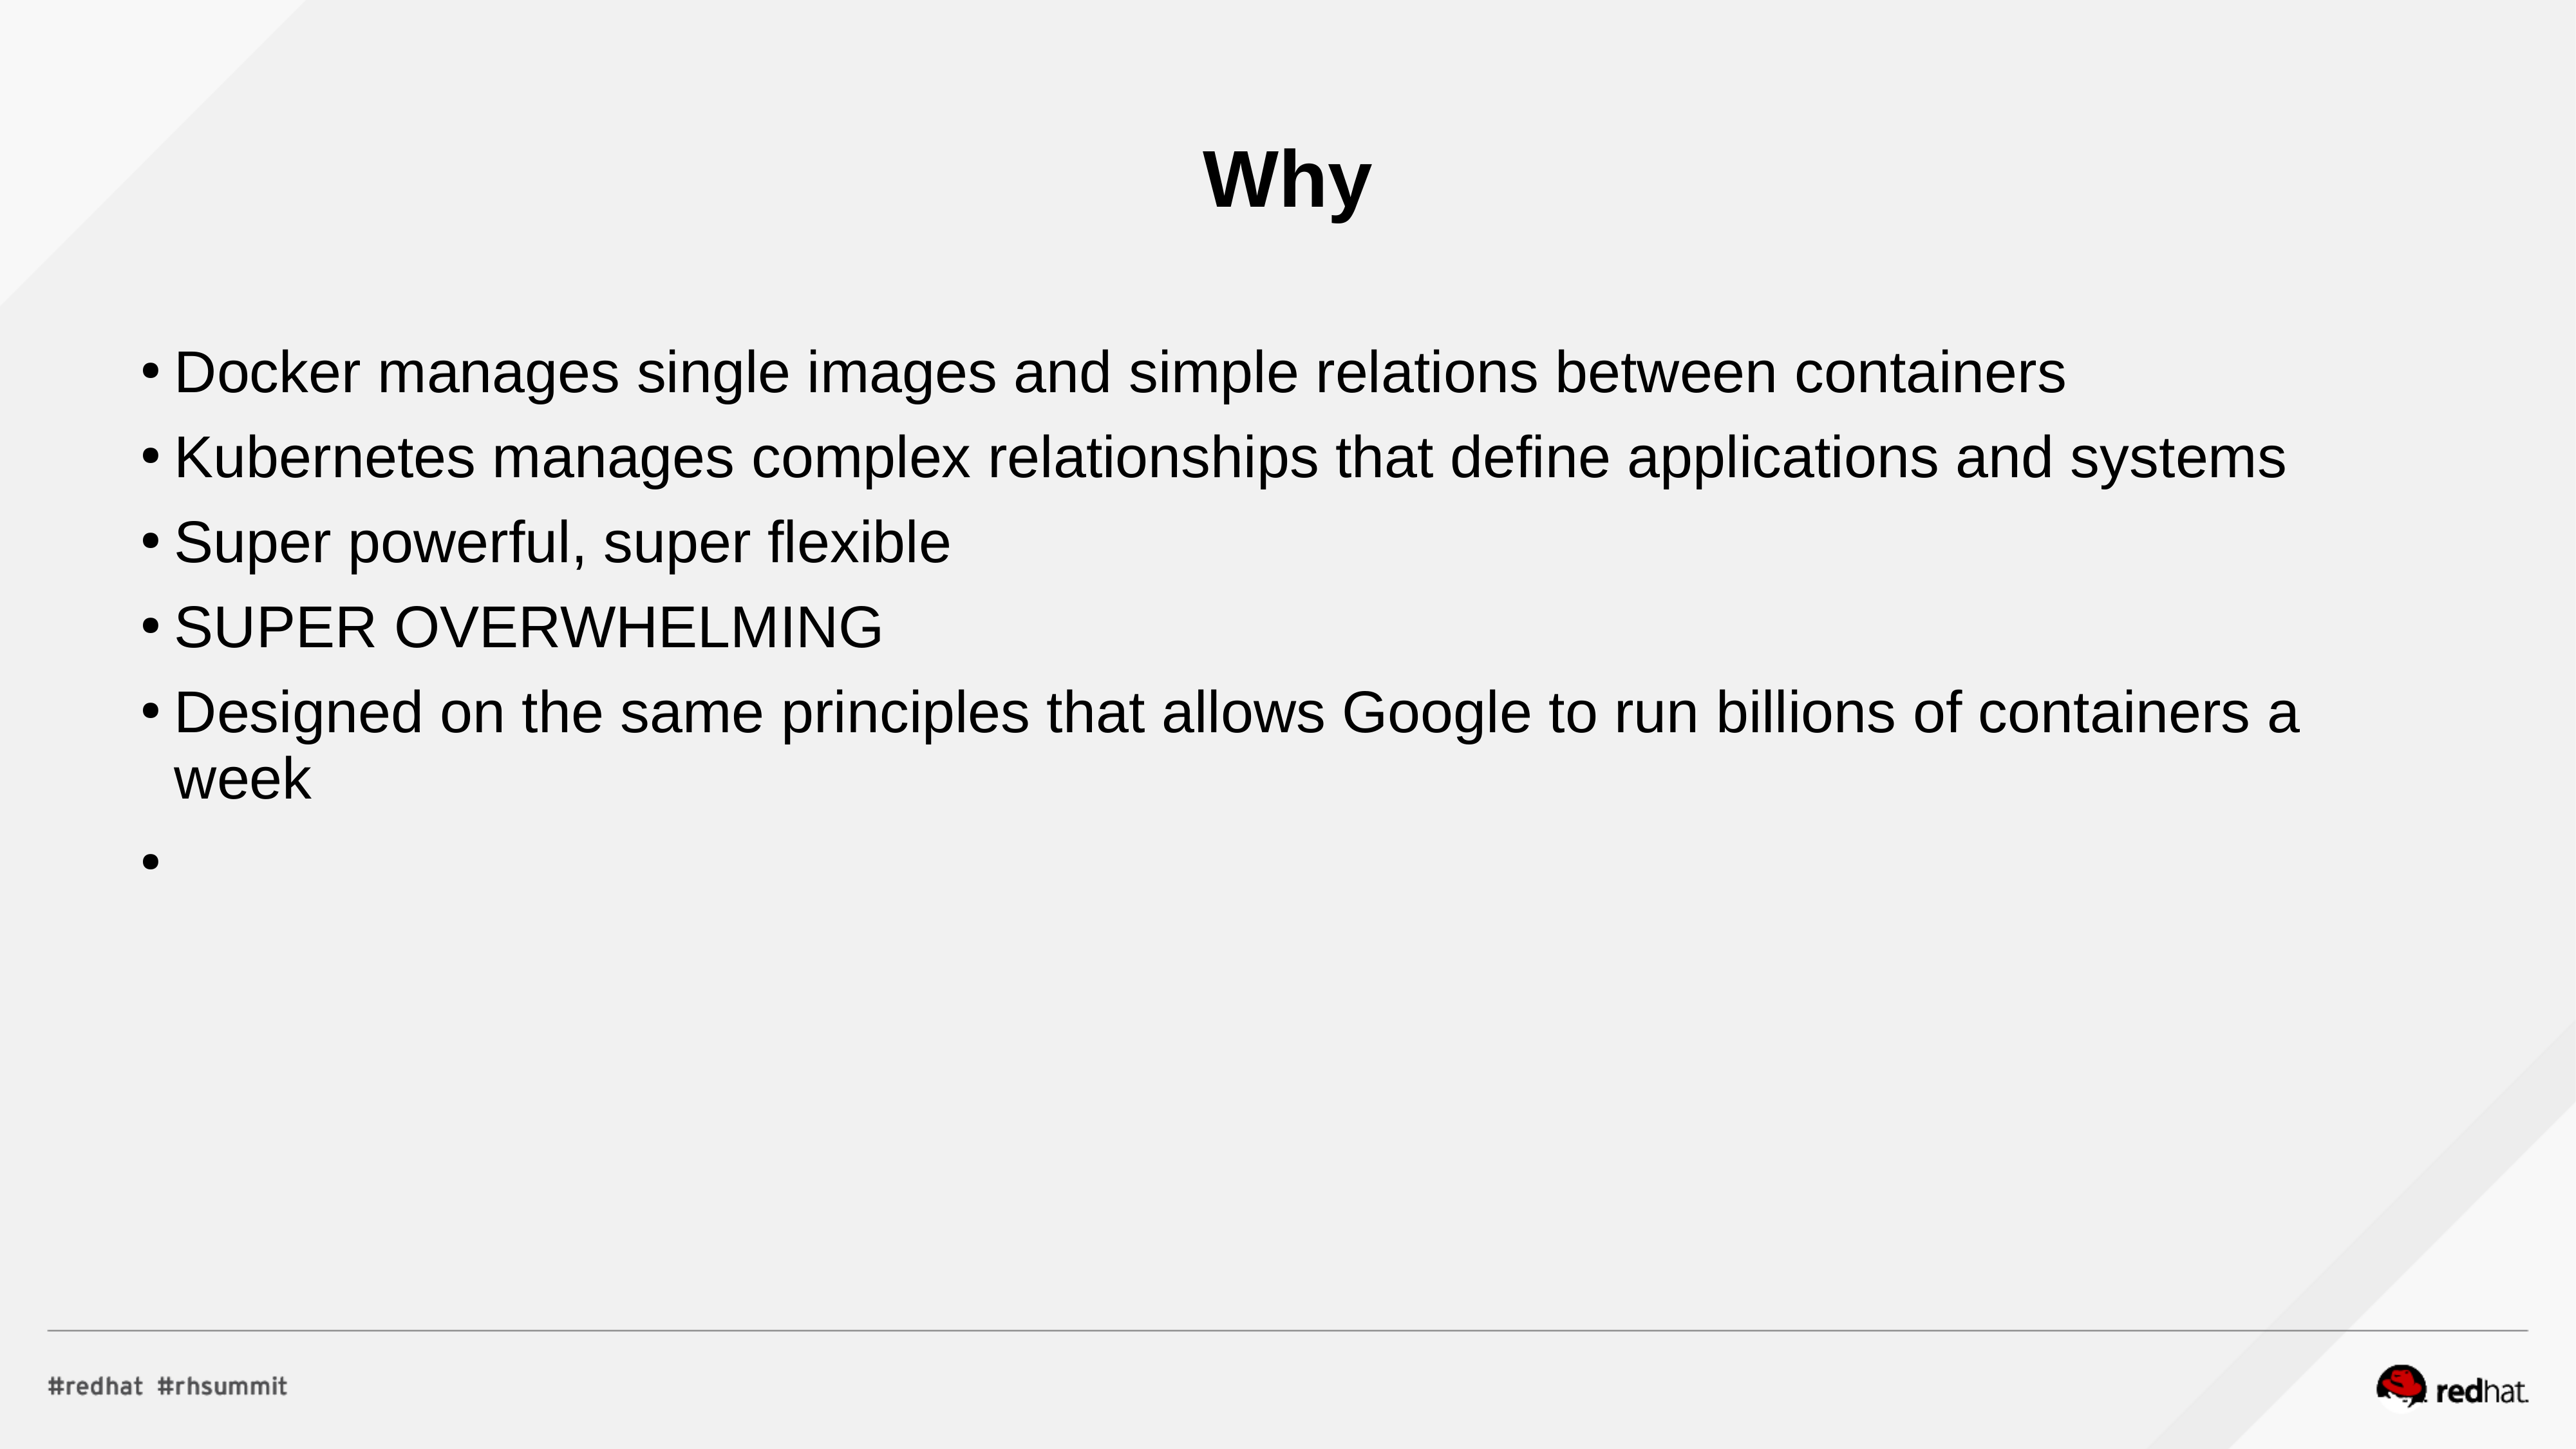

# Why
Docker manages single images and simple relations between containers
Kubernetes manages complex relationships that define applications and systems
Super powerful, super flexible
SUPER OVERWHELMING
Designed on the same principles that allows Google to run billions of containers a week